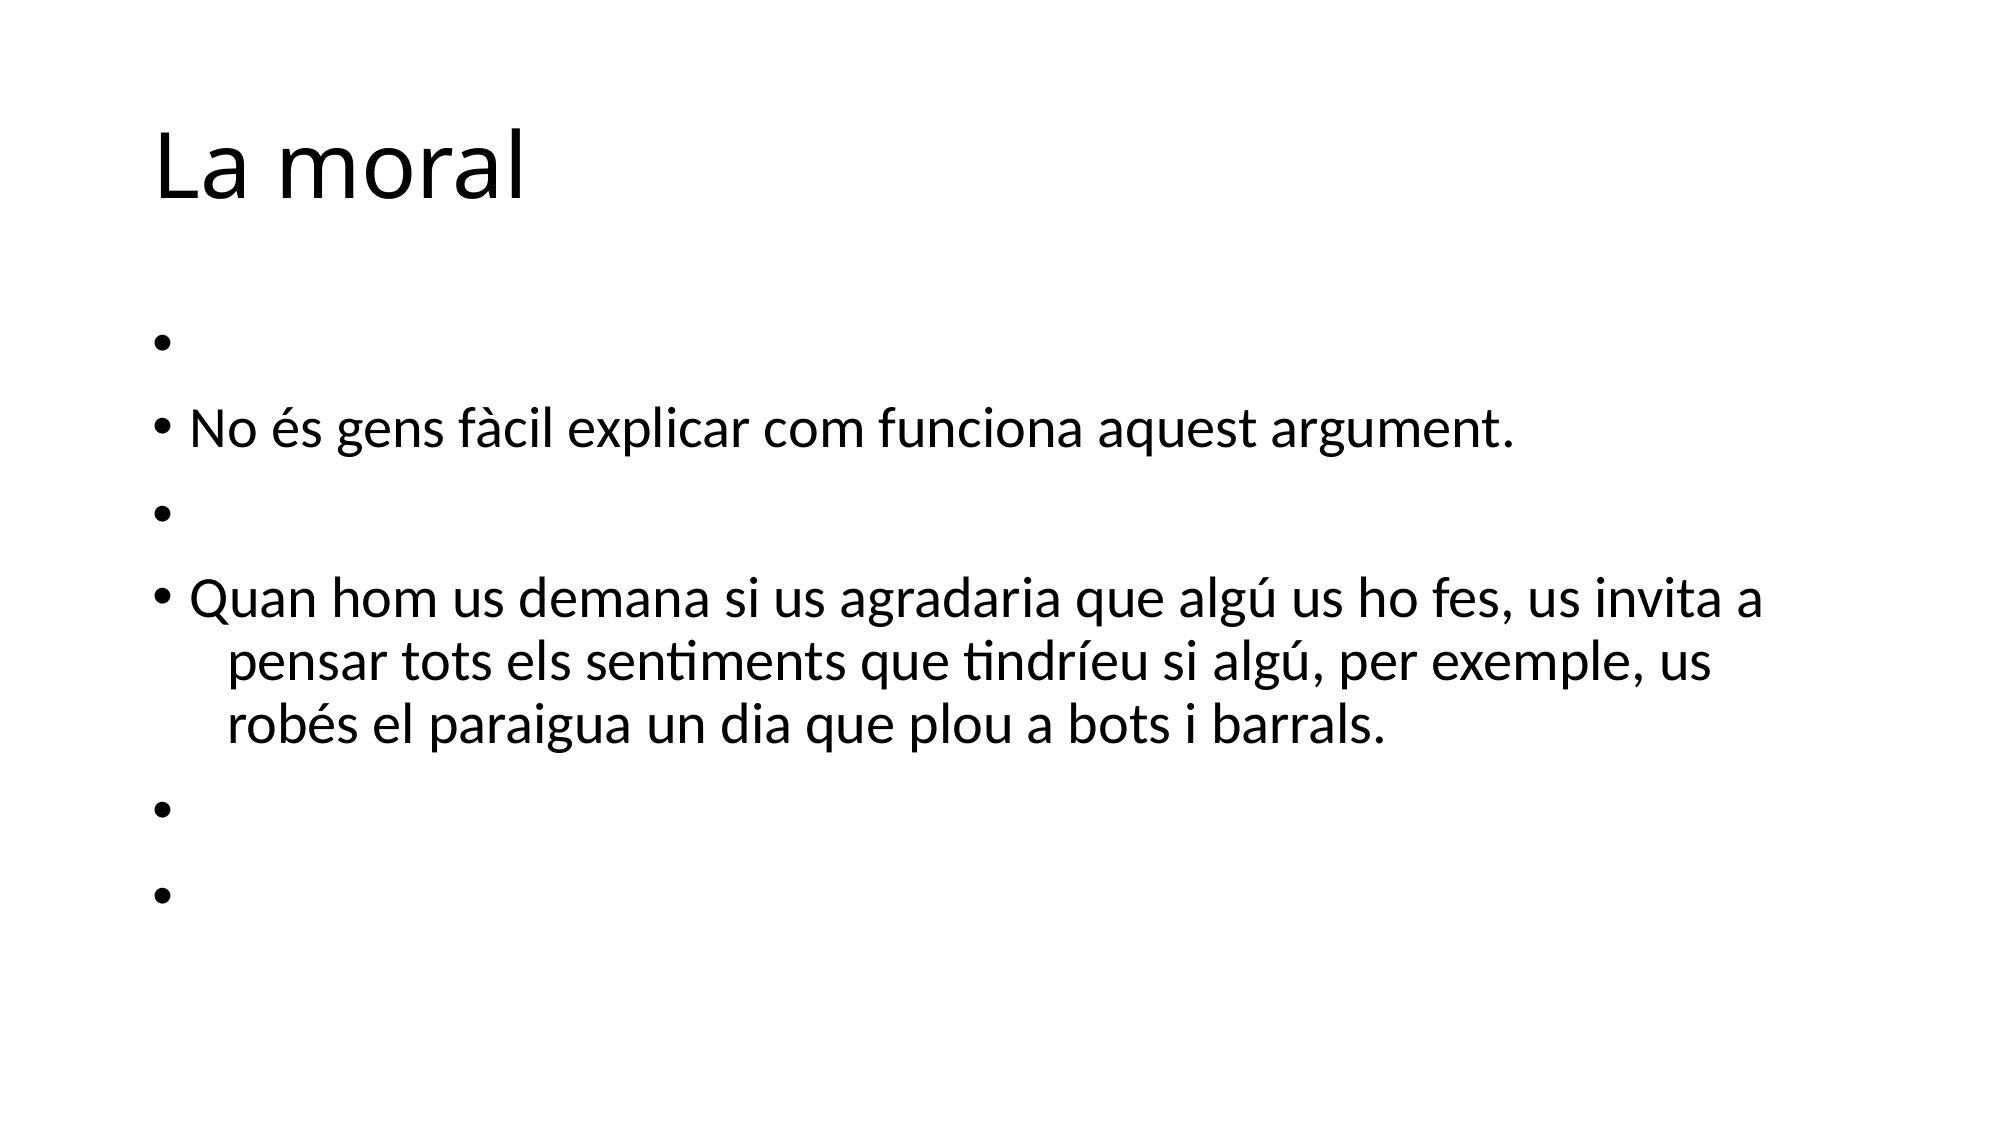

# La moral
No és gens fàcil explicar com funciona aquest argument.
Quan hom us demana si us agradaria que algú us ho fes, us invita a pensar tots els sentiments que tindríeu si algú, per exemple, us robés el paraigua un dia que plou a bots i barrals.